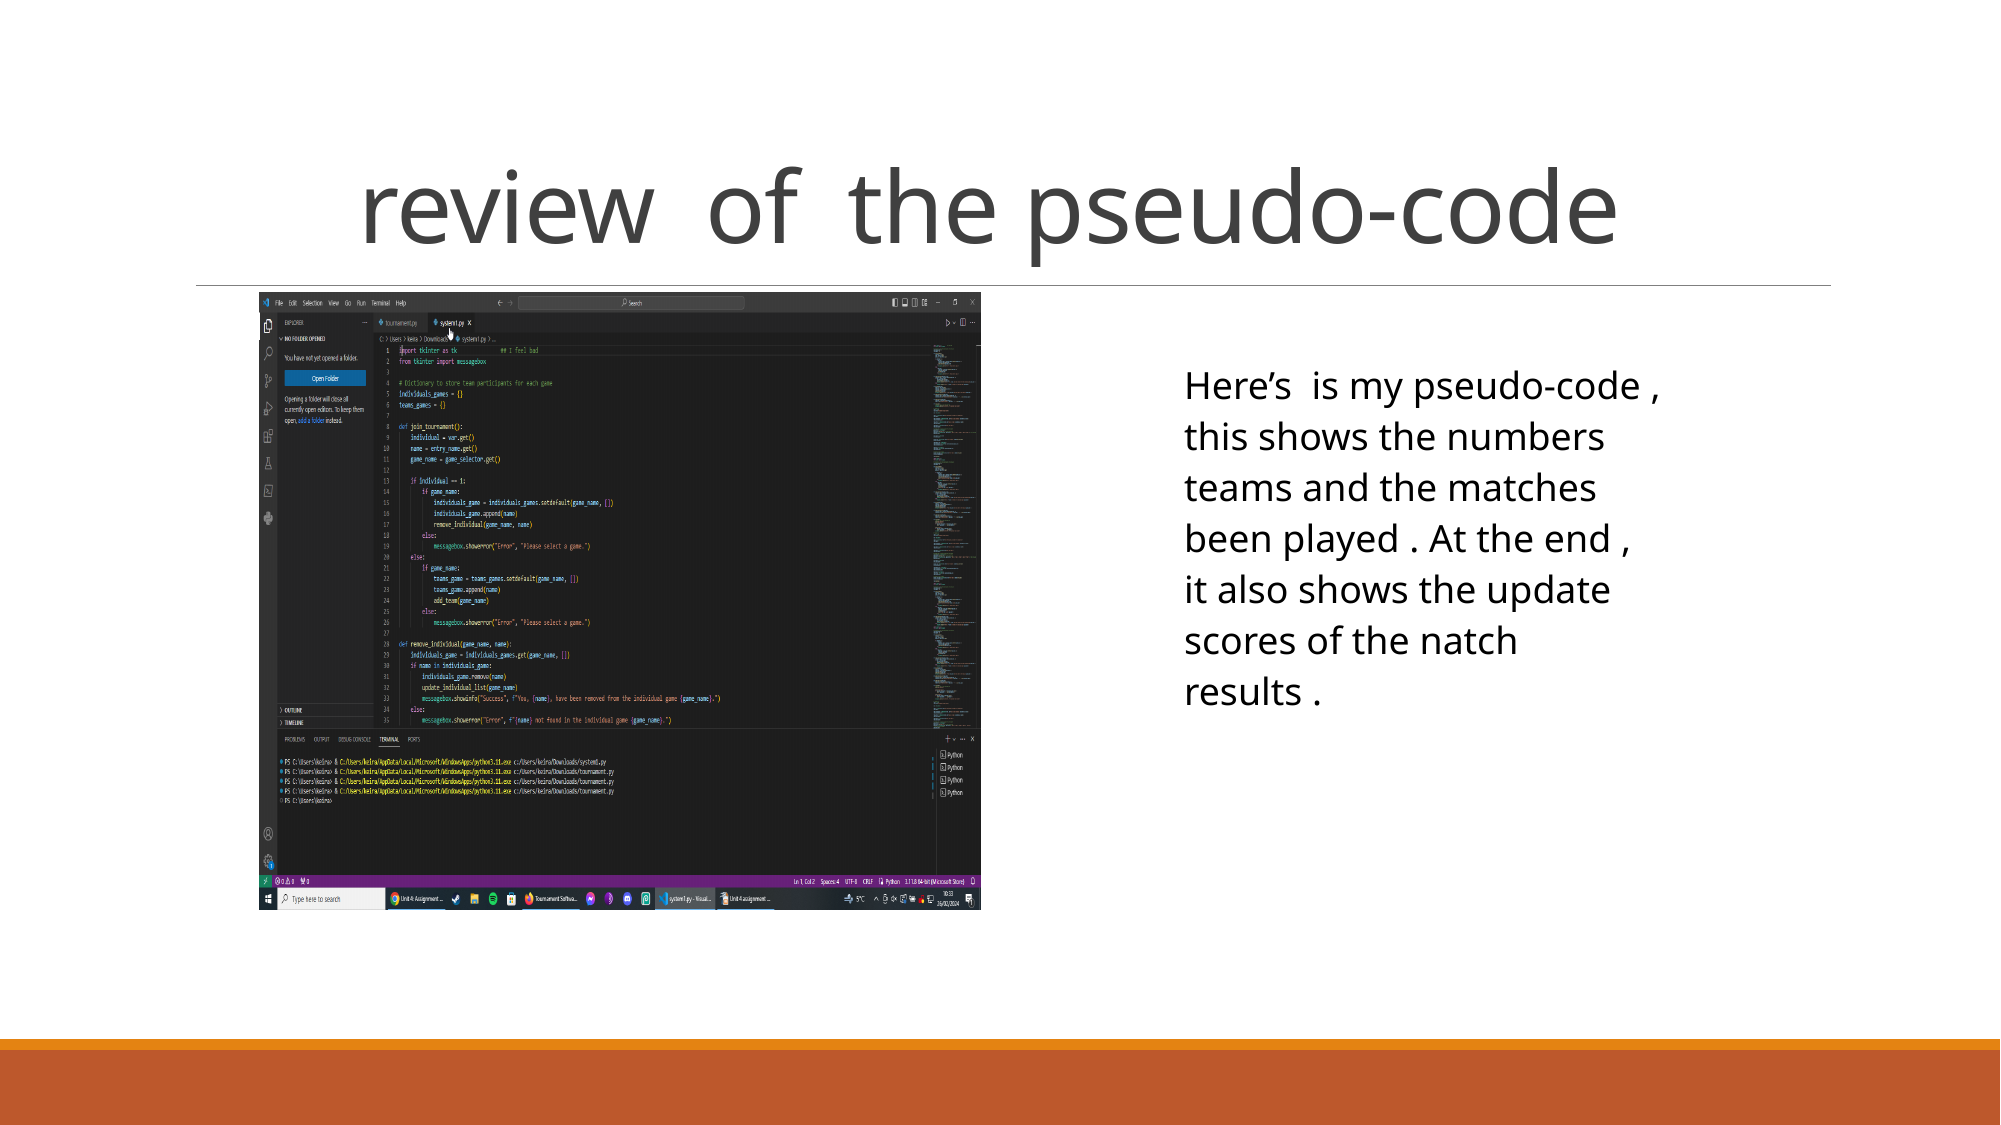

# review of the pseudo-code
Here’s is my pseudo-code , this shows the numbers teams and the matches been played . At the end , it also shows the update scores of the natch results .